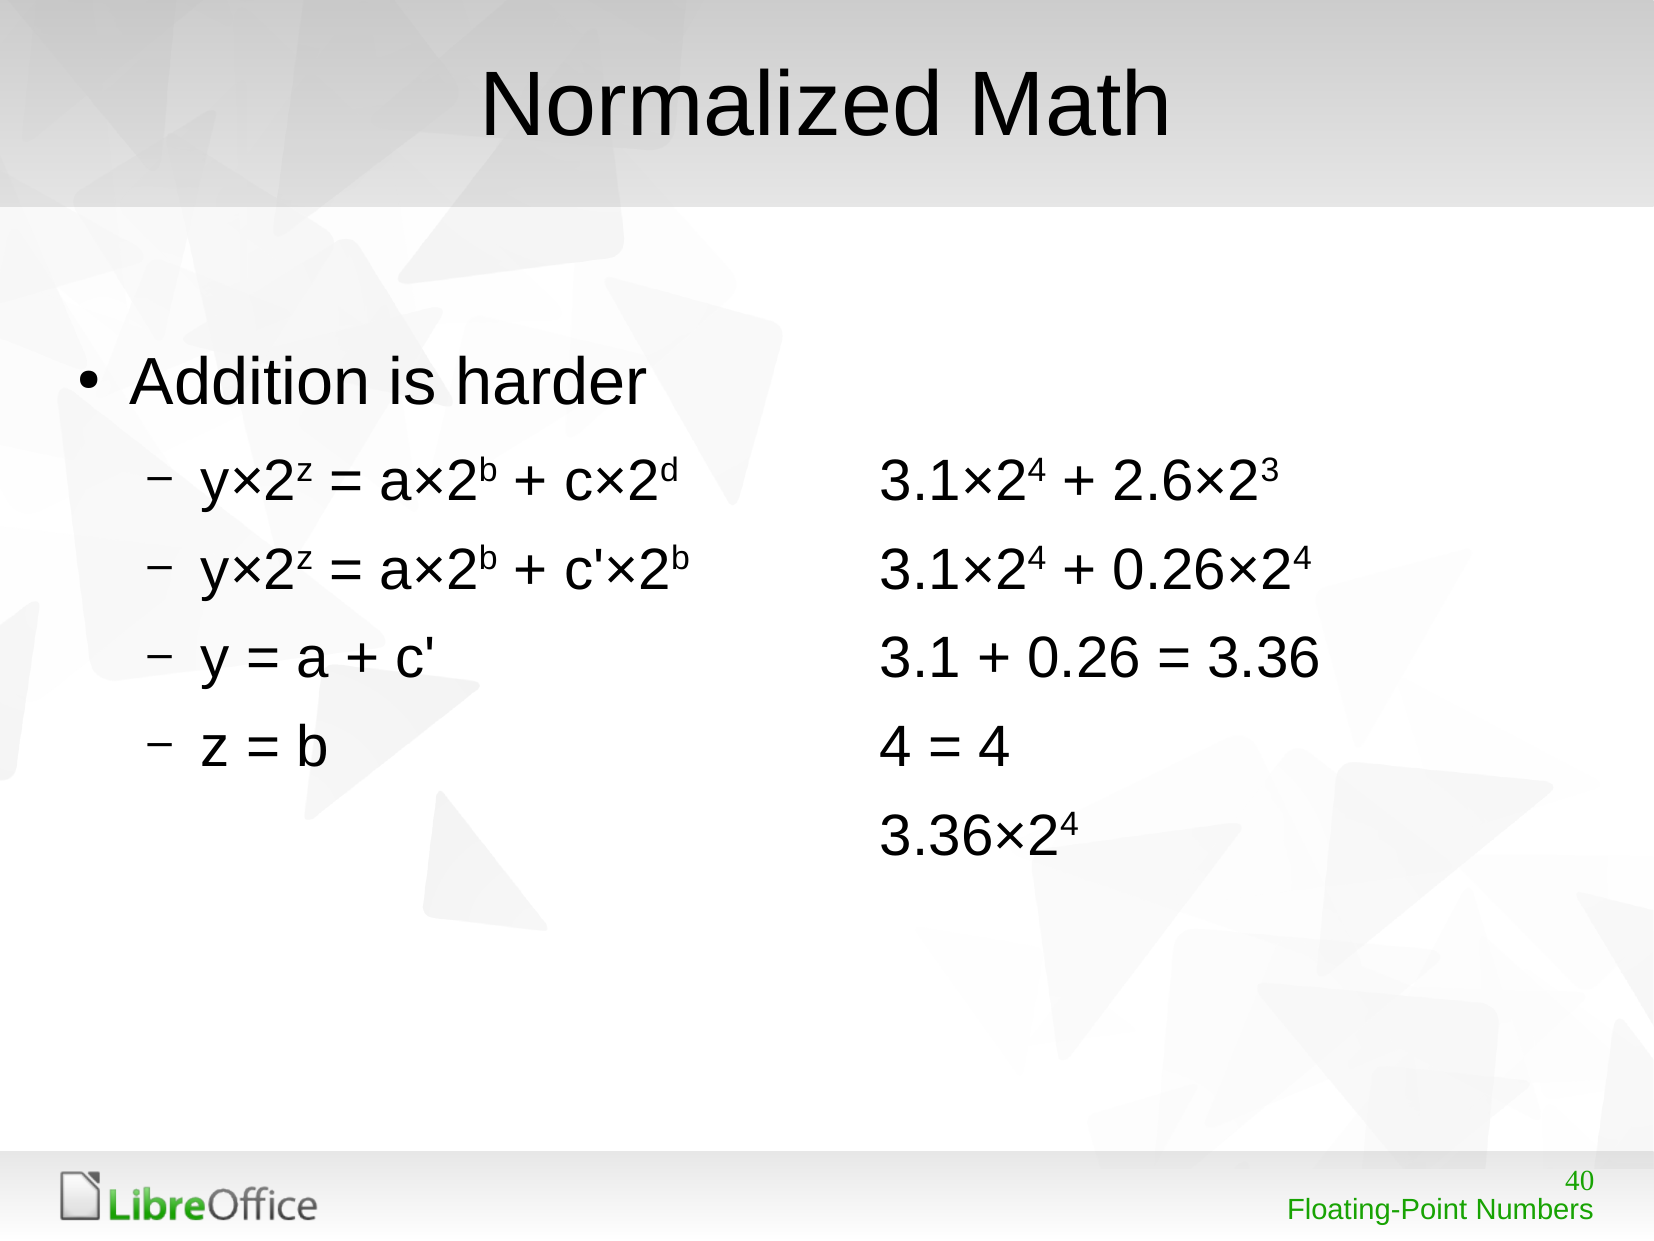

# Normalized Math
Addition is harder
y×2z = a×2b + c×2d
y×2z = a×2b + c'×2b
y = a + c'
z = b
3.1×24 + 2.6×23
3.1×24 + 0.26×24
3.1 + 0.26 = 3.36
4 = 4
3.36×24
40
Floating-Point Numbers